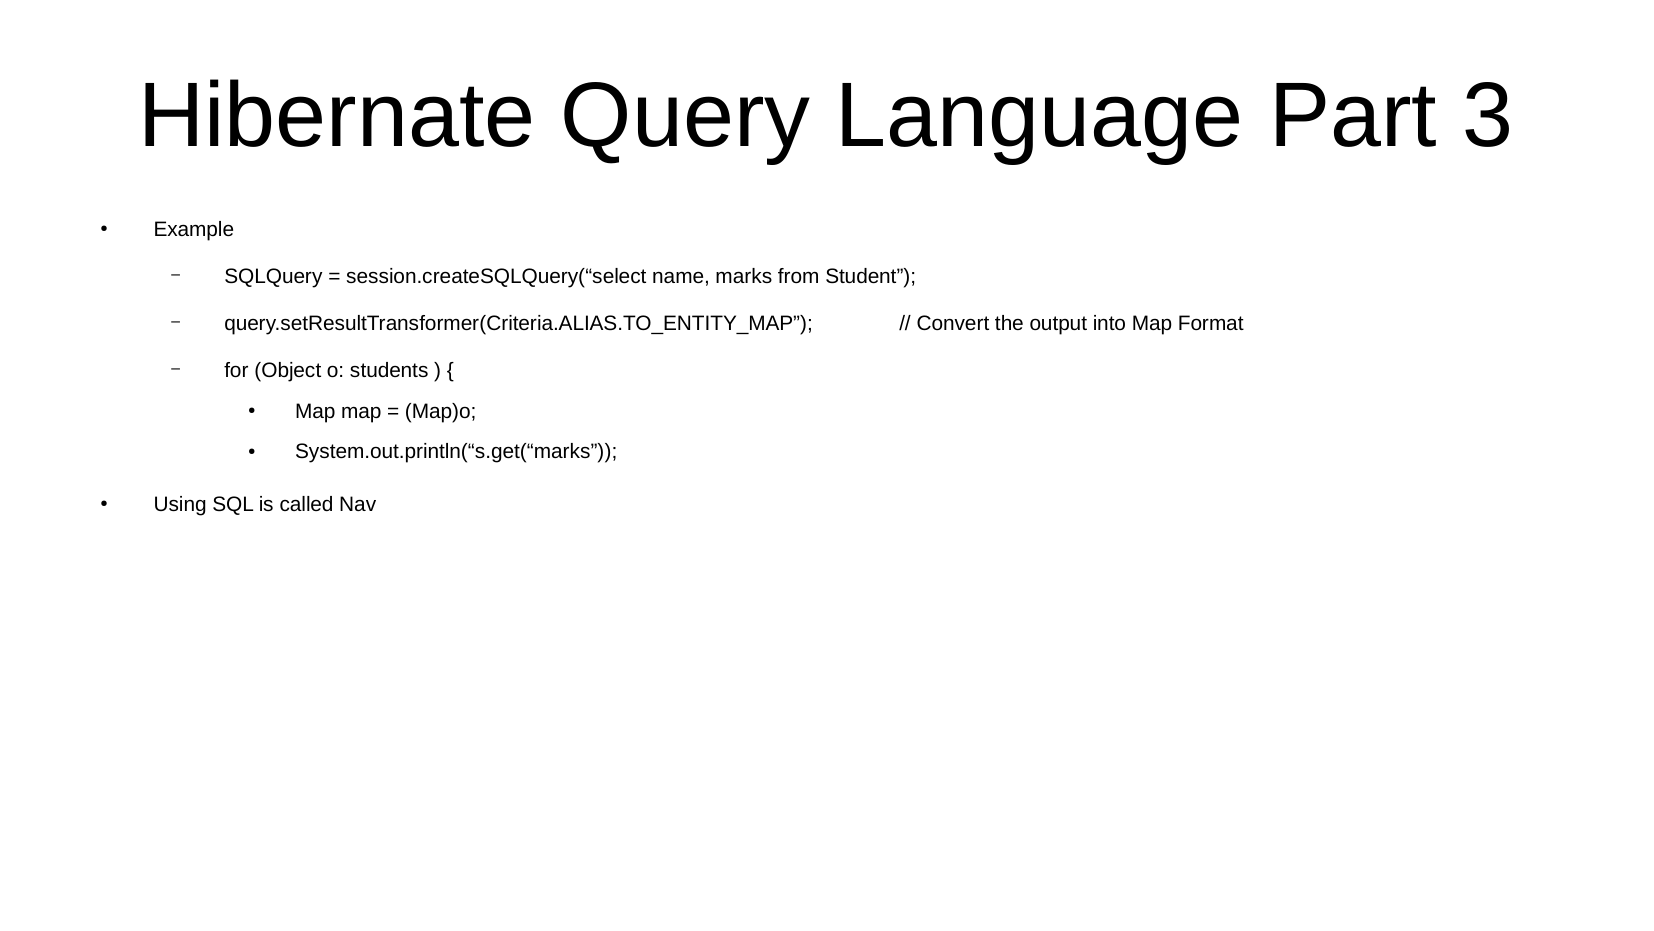

# Hibernate Query Language Part 3
Example
SQLQuery = session.createSQLQuery(“select name, marks from Student”);
query.setResultTransformer(Criteria.ALIAS.TO_ENTITY_MAP”);		// Convert the output into Map Format
for (Object o: students ) {
Map map = (Map)o;
System.out.println(“s.get(“marks”));
Using SQL is called Nav